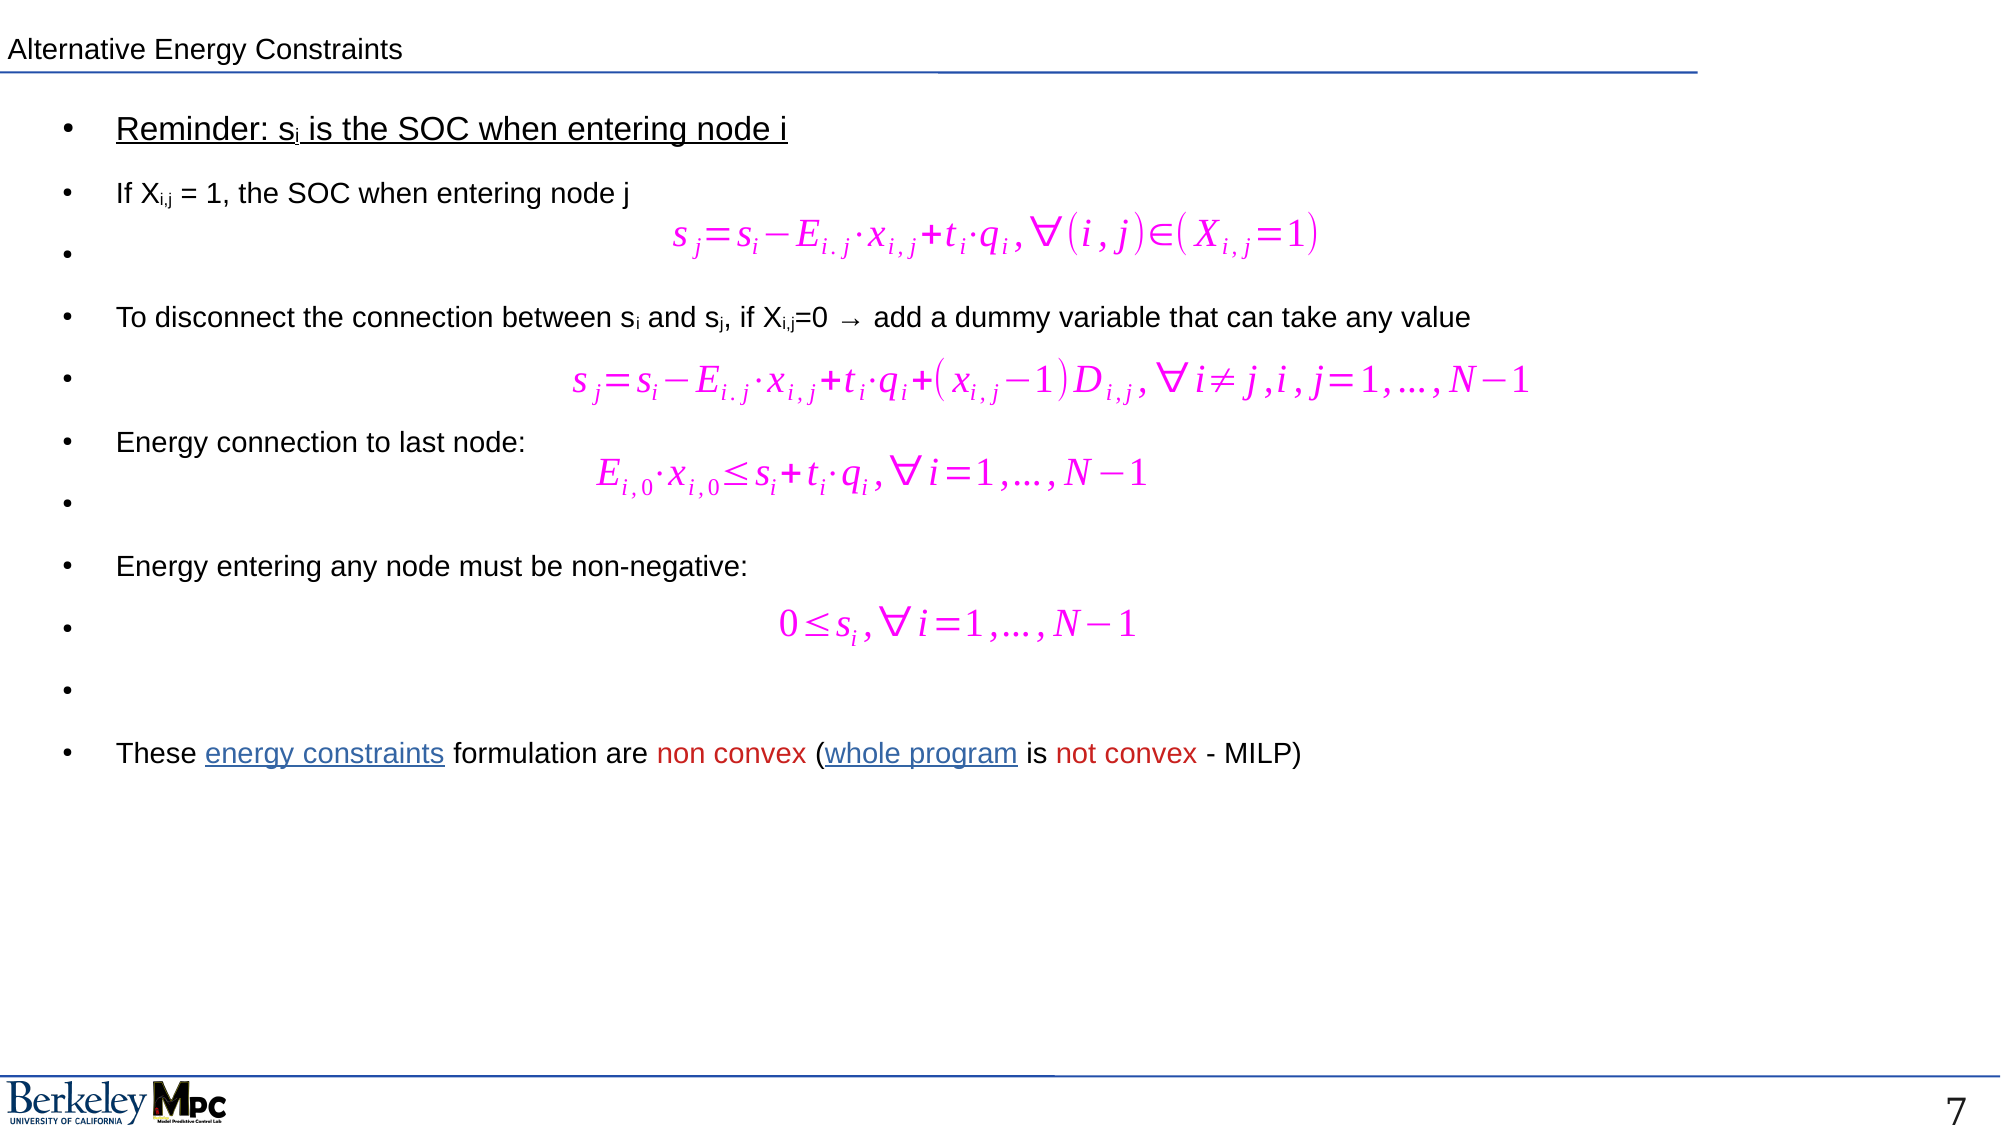

# Alternative Energy Constraints
Reminder: si is the SOC when entering node i
If Xi,j = 1, the SOC when entering node j
To disconnect the connection between si and sj, if Xi,j=0 → add a dummy variable that can take any value
Energy connection to last node:
Energy entering any node must be non-negative:
These energy constraints formulation are non convex (whole program is not convex - MILP)
7